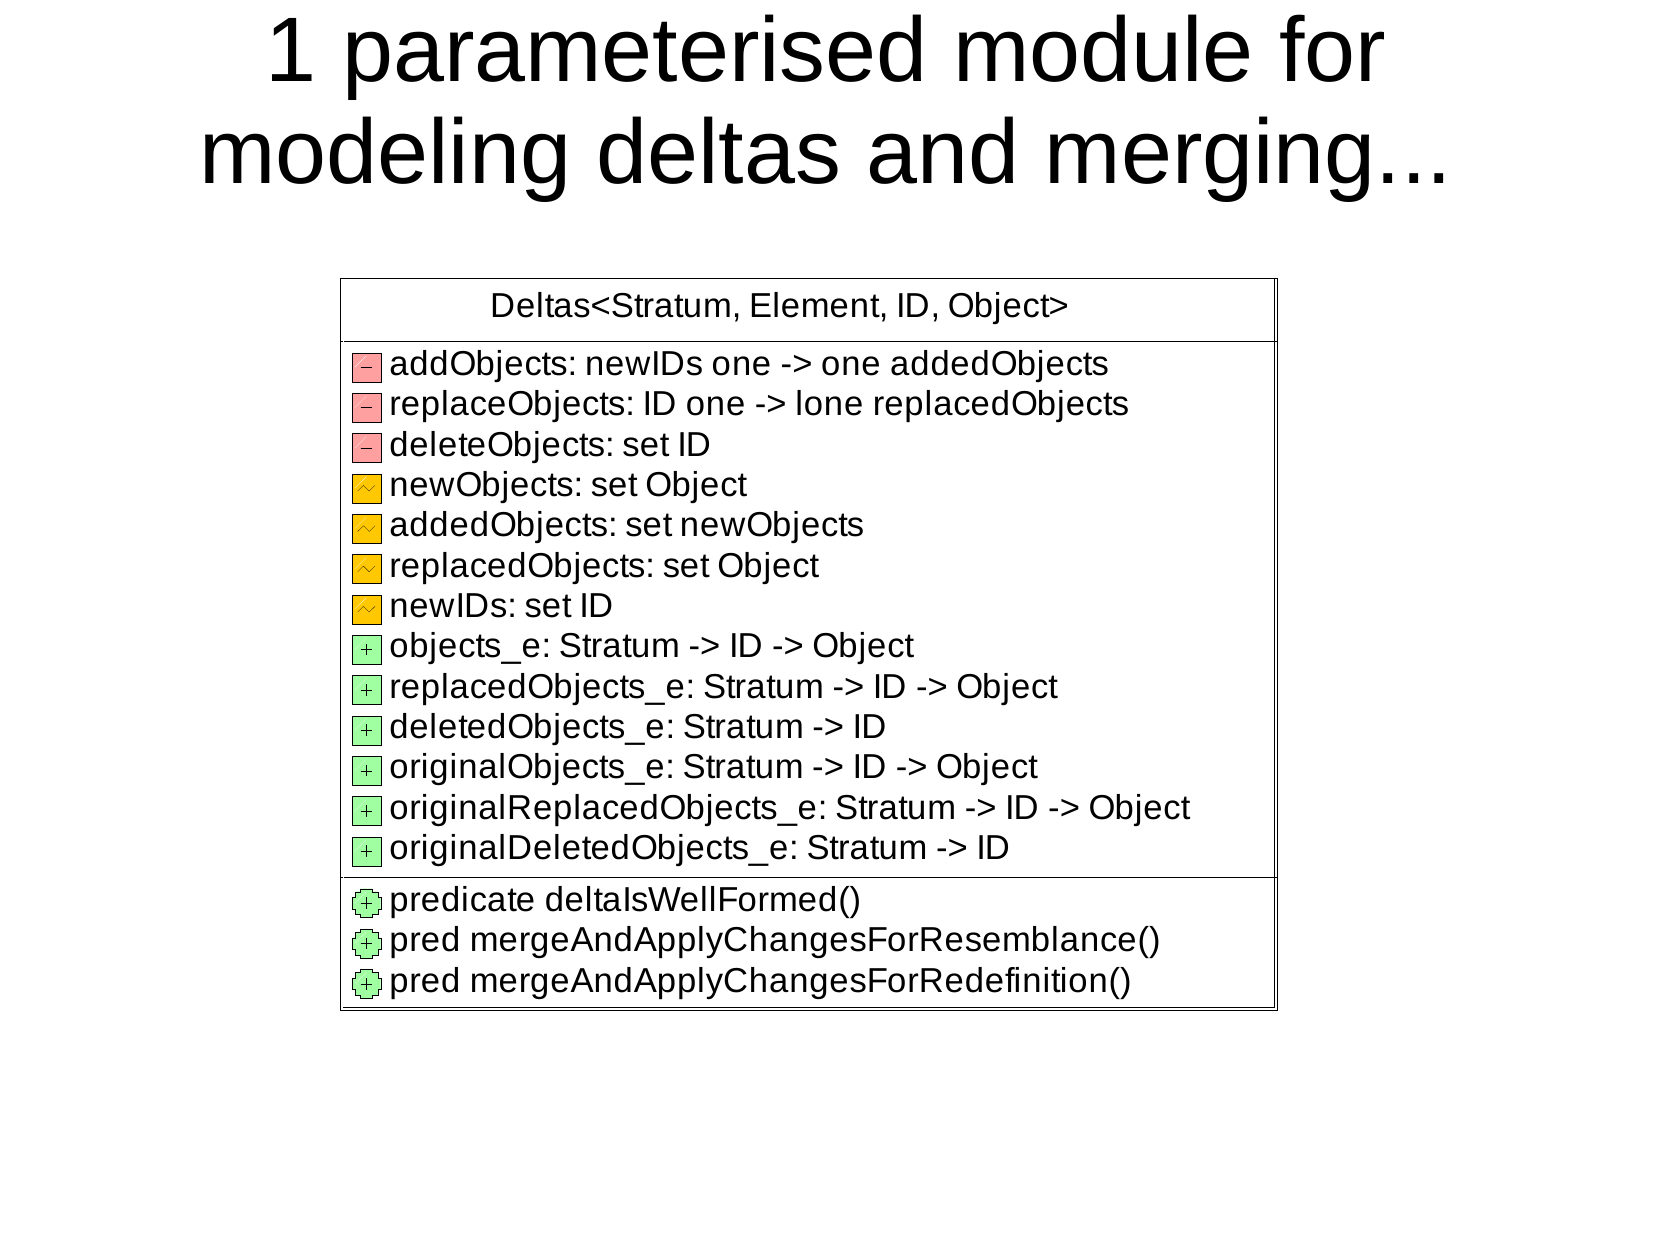

# 1 parameterised module for modeling deltas and merging...